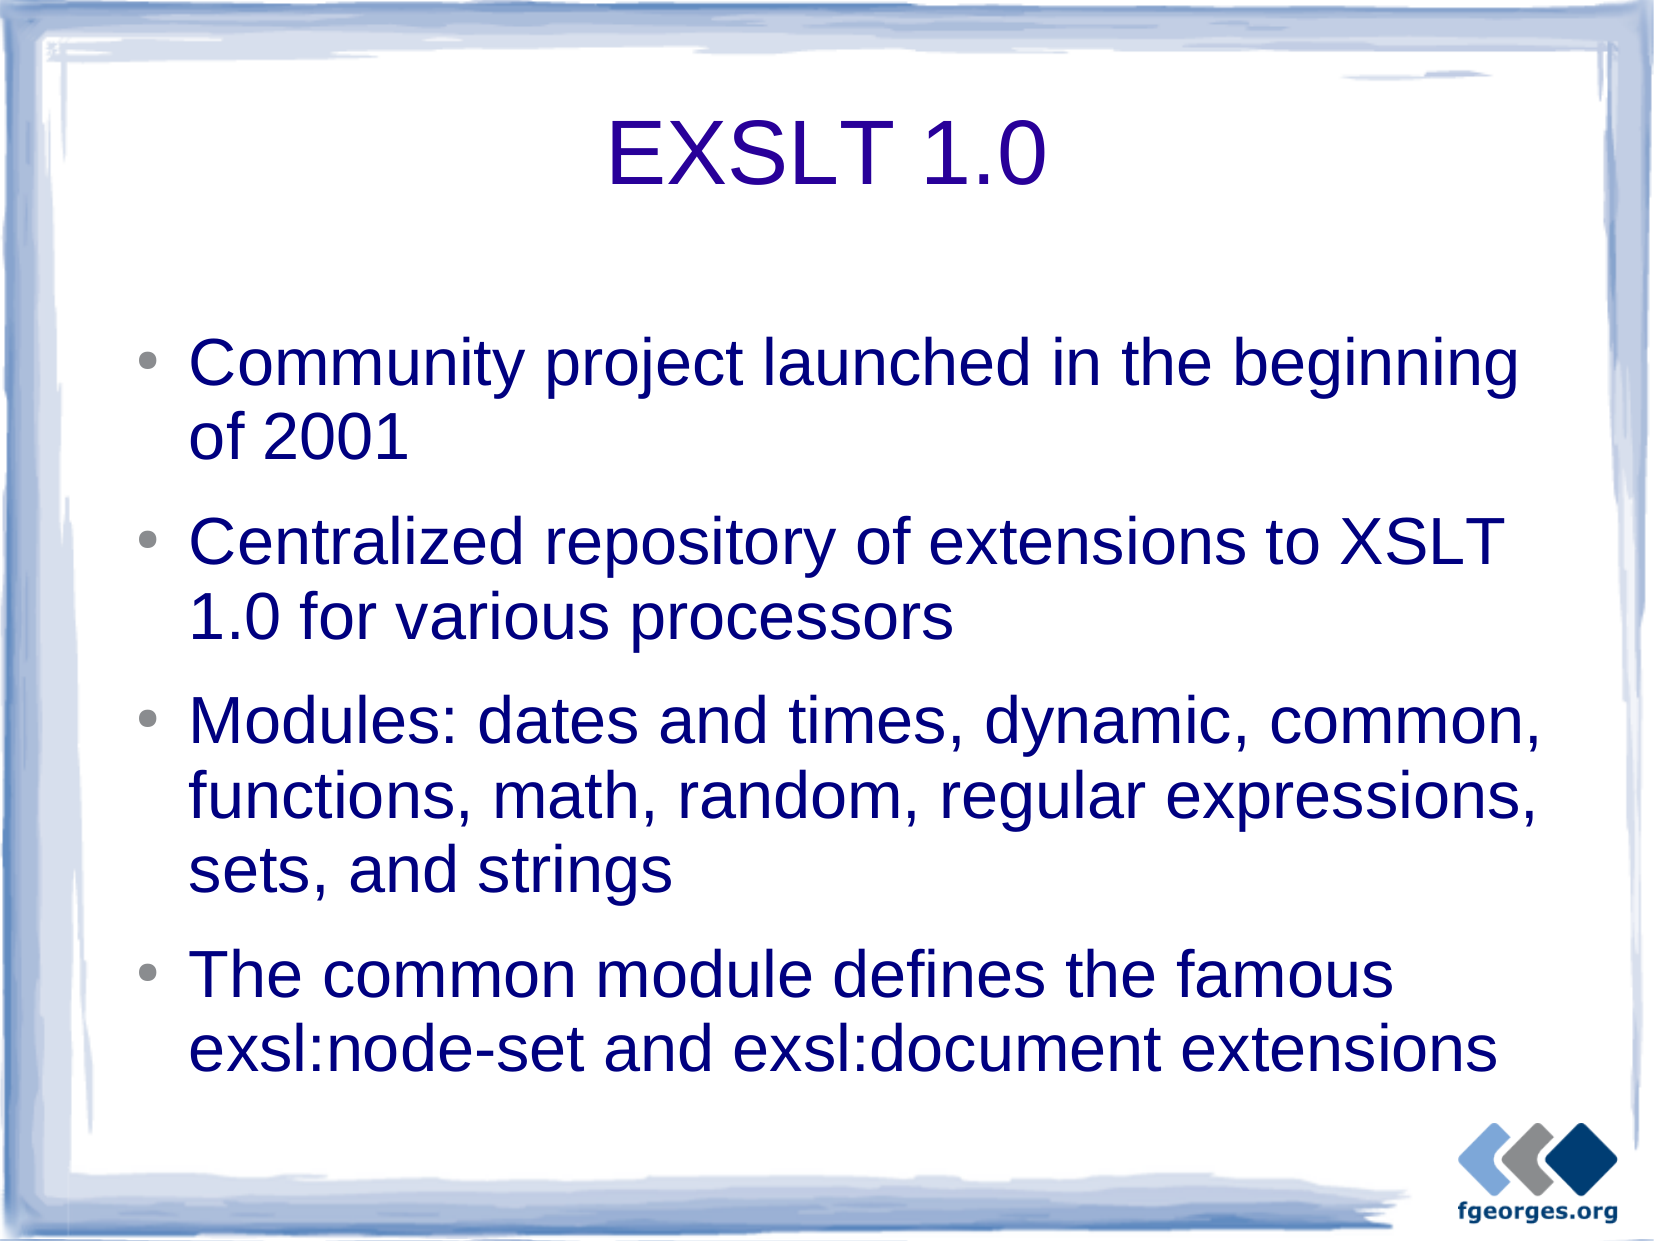

# EXSLT 1.0
Community project launched in the beginning of 2001
Centralized repository of extensions to XSLT 1.0 for various processors
Modules: dates and times, dynamic, common, functions, math, random, regular expressions, sets, and strings
The common module defines the famous exsl:node-set and exsl:document extensions